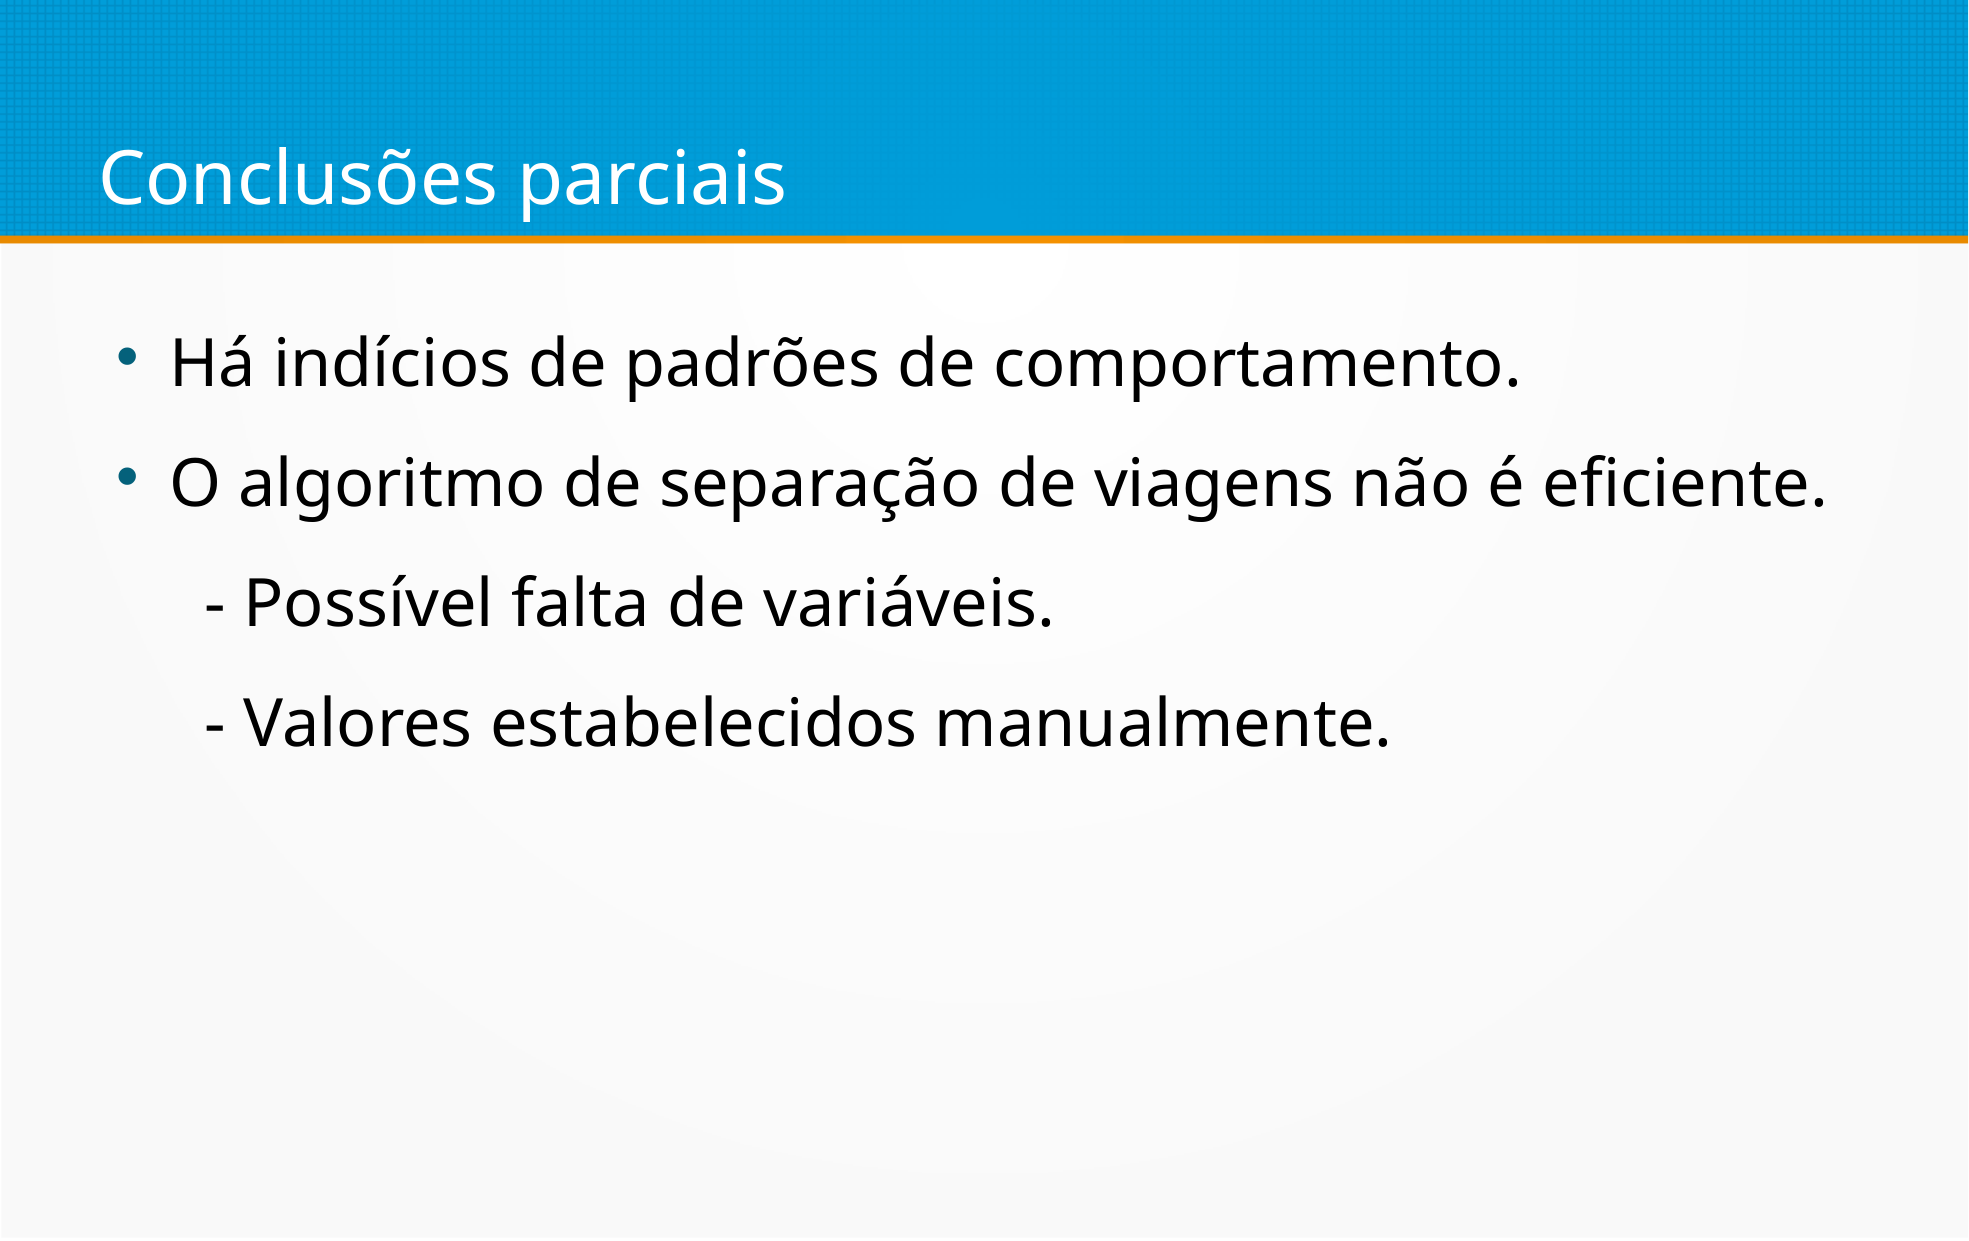

Conclusões parciais
Há indícios de padrões de comportamento.
O algoritmo de separação de viagens não é eficiente.
- Possível falta de variáveis.
- Valores estabelecidos manualmente.